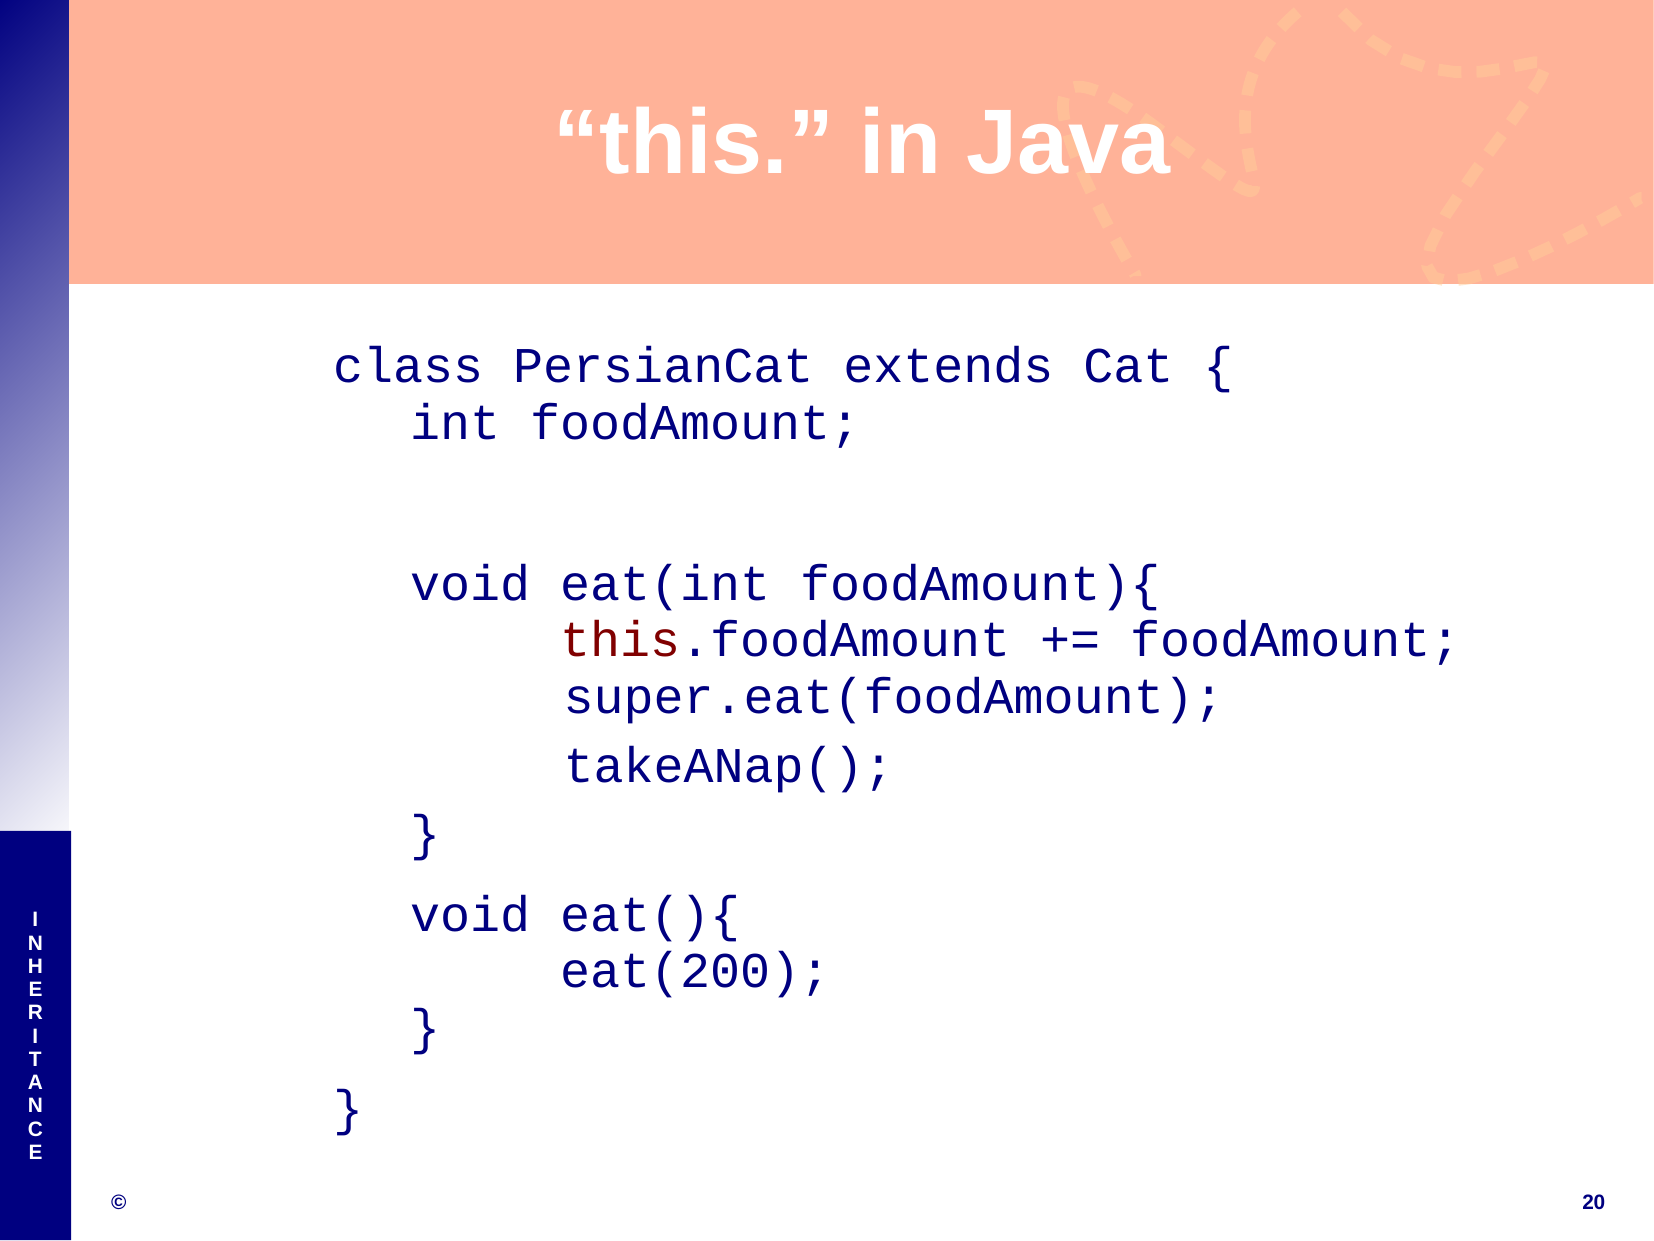

# “this.” in Java
class PersianCat extends Cat {
int foodAmount;
void eat(int foodAmount){
 this.foodAmount += foodAmount;
super.eat(foodAmount);
takeANap();
}
void eat(){
 eat(200);
}
}
I
N
H
E
R
 I
T
A
N
C
E